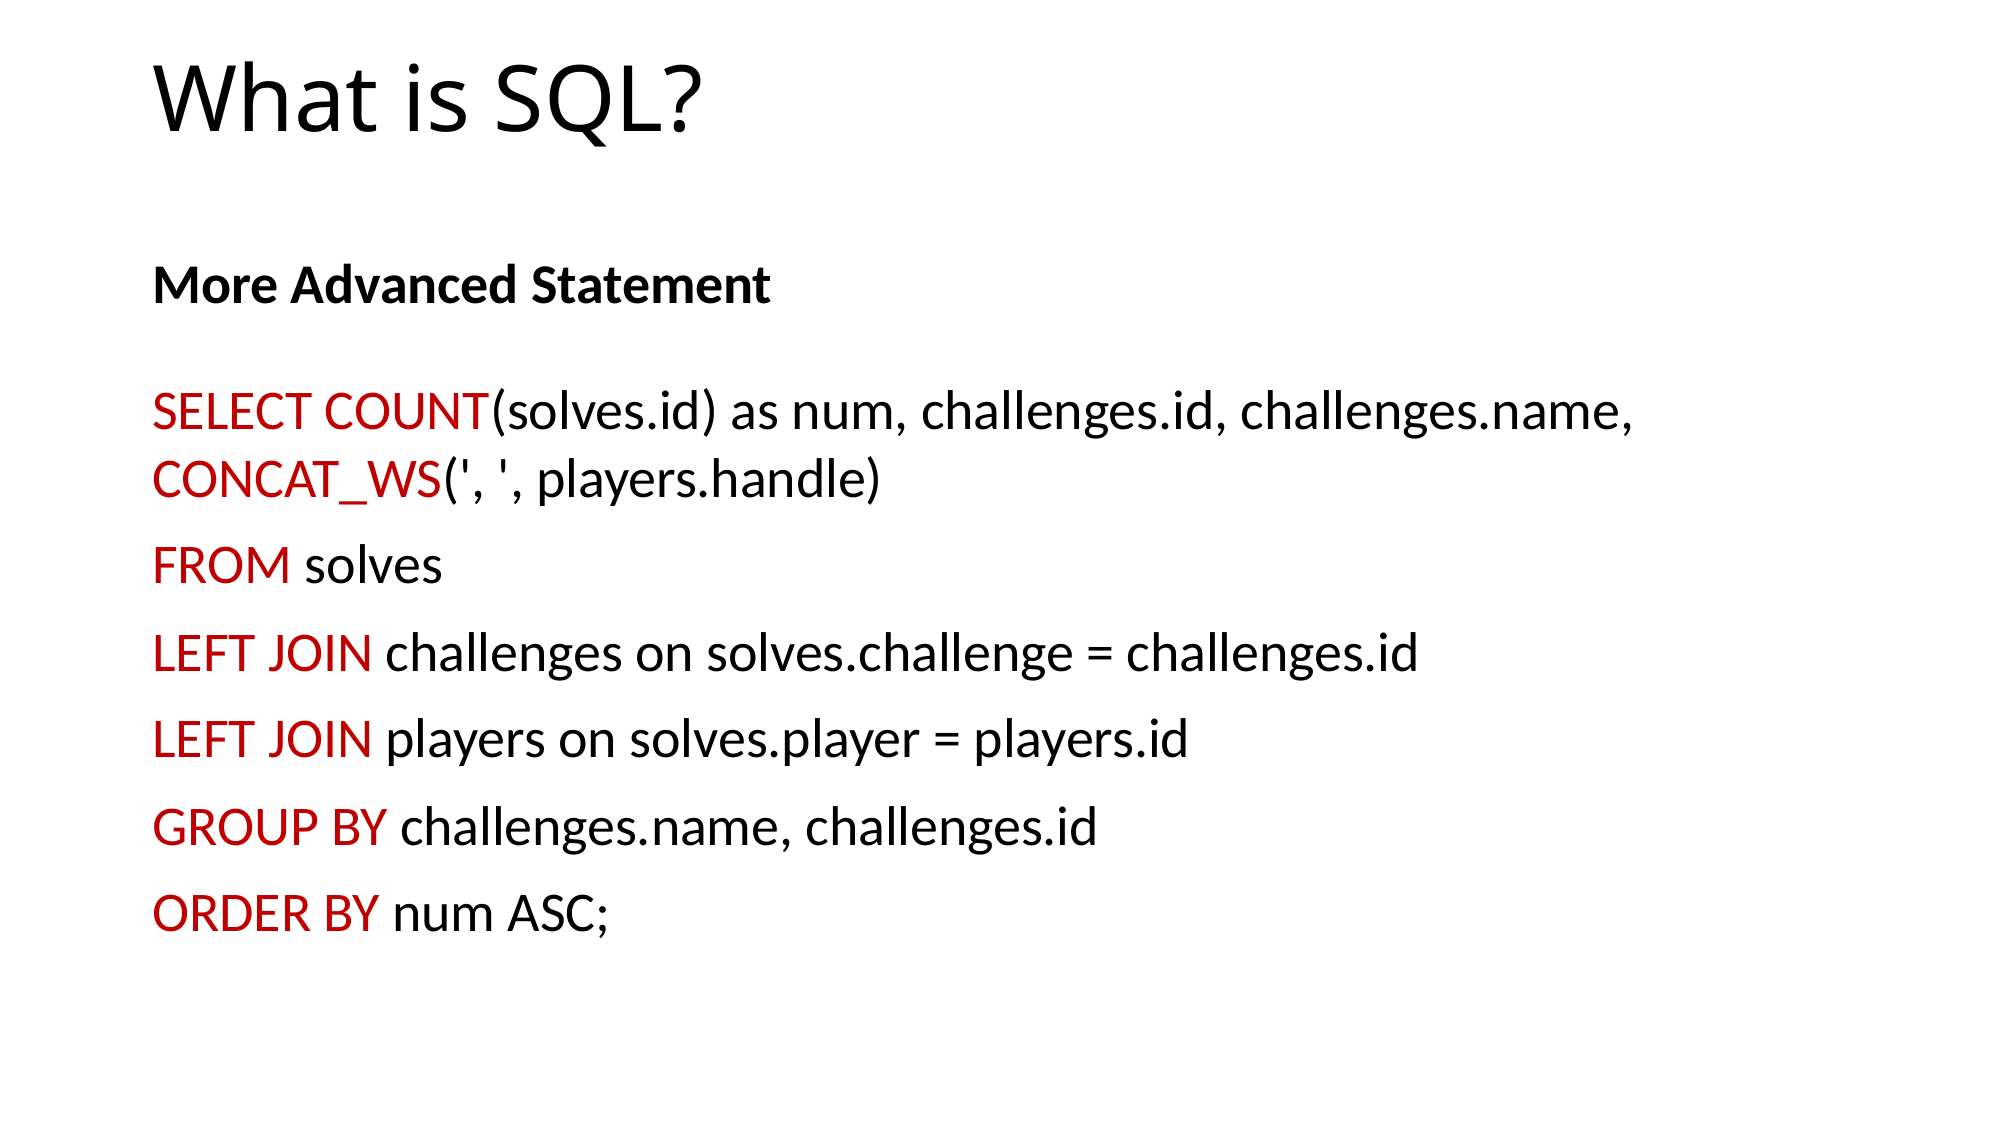

# What is SQL?
More Advanced Statement
SELECT COUNT(solves.id) as num, challenges.id, challenges.name, CONCAT_WS(', ', players.handle)
FROM solves
LEFT JOIN challenges on solves.challenge = challenges.id
LEFT JOIN players on solves.player = players.id
GROUP BY challenges.name, challenges.id
ORDER BY num ASC;